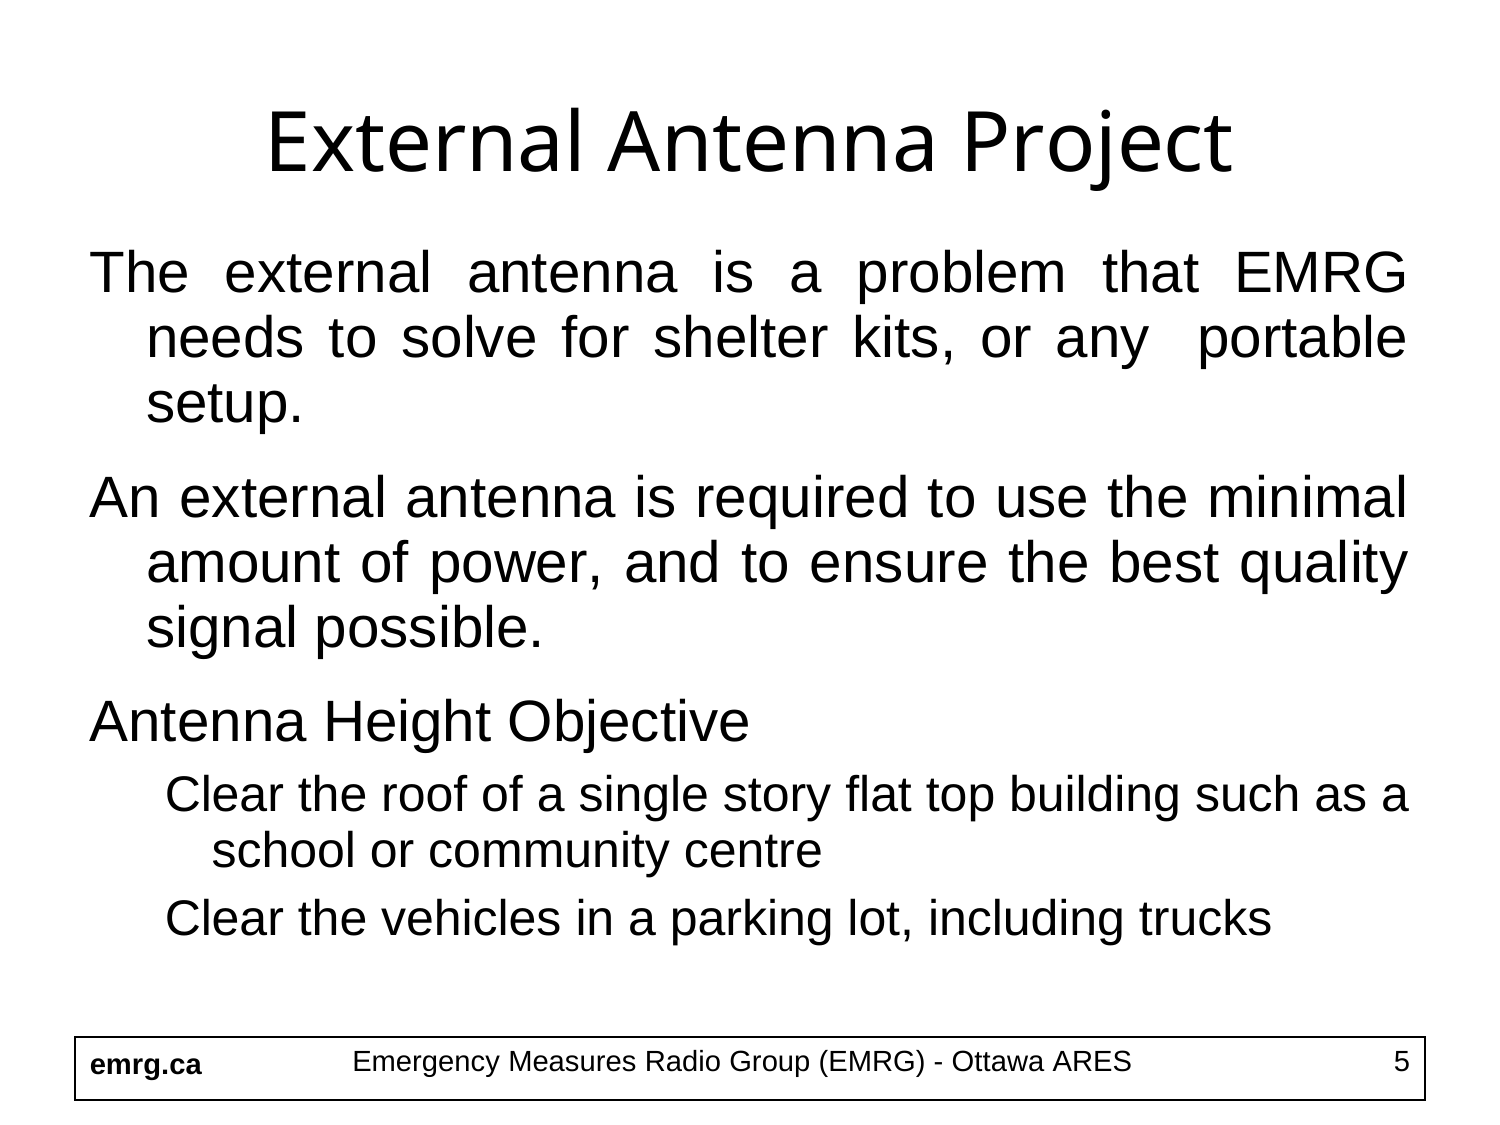

# External Antenna Project
The external antenna is a problem that EMRG needs to solve for shelter kits, or any portable setup.
An external antenna is required to use the minimal amount of power, and to ensure the best quality signal possible.
Antenna Height Objective
Clear the roof of a single story flat top building such as a school or community centre
Clear the vehicles in a parking lot, including trucks
Emergency Measures Radio Group (EMRG) - Ottawa ARES
5